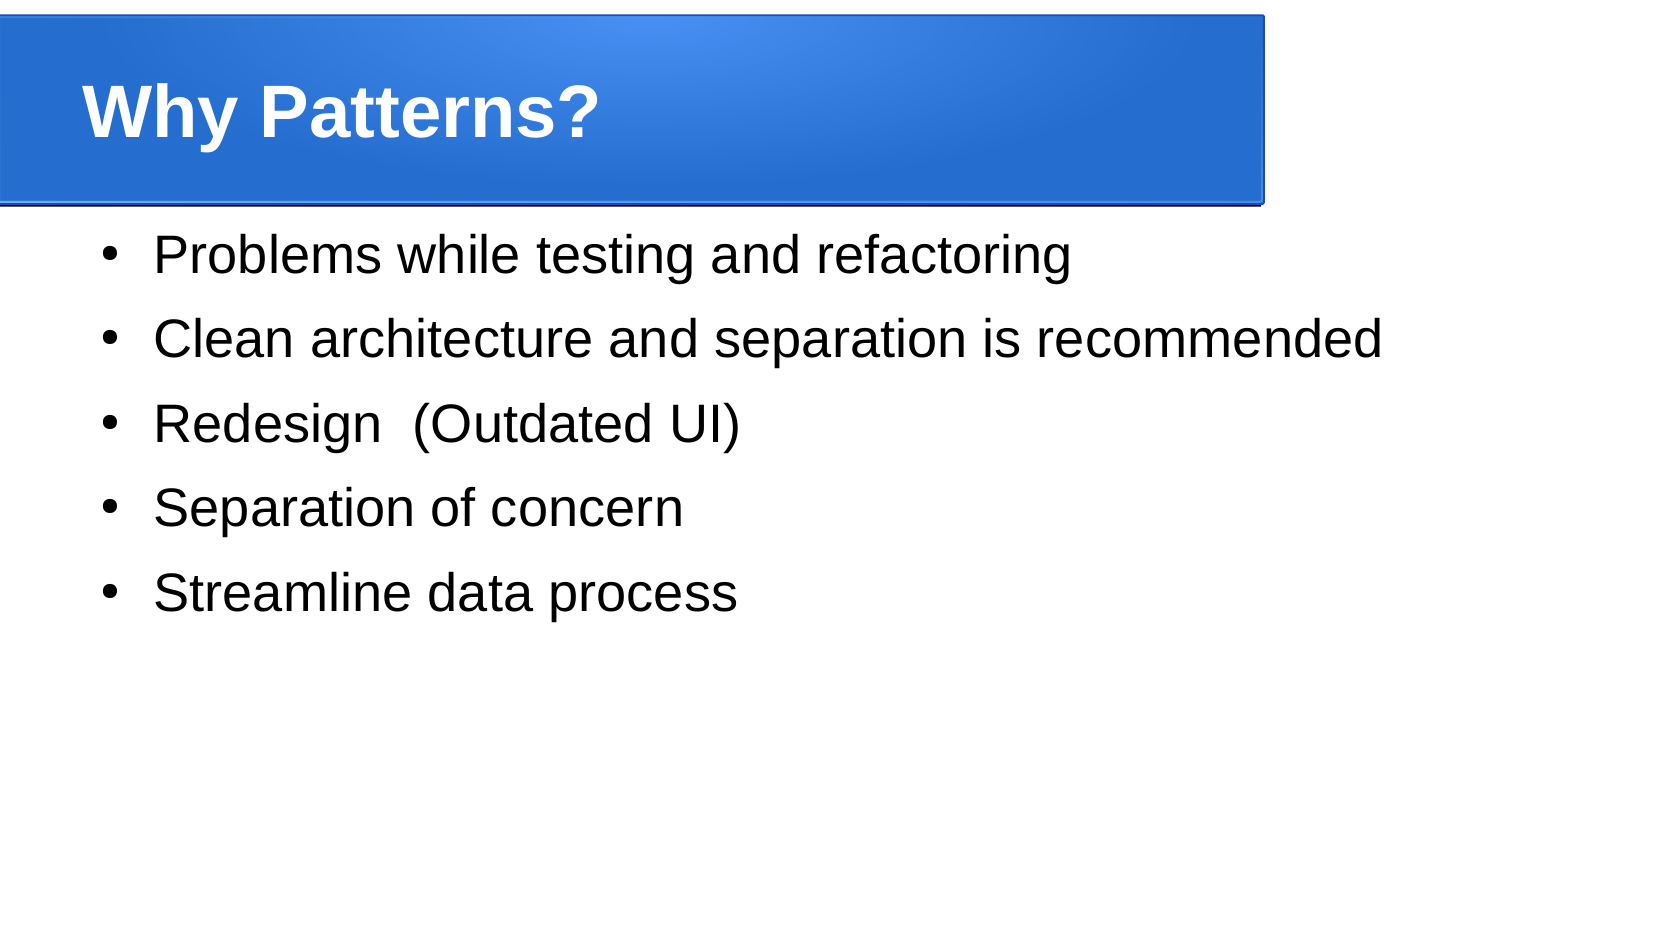

# Why Patterns?
Problems while testing and refactoring
Clean architecture and separation is recommended
Redesign (Outdated UI)
Separation of concern
Streamline data process